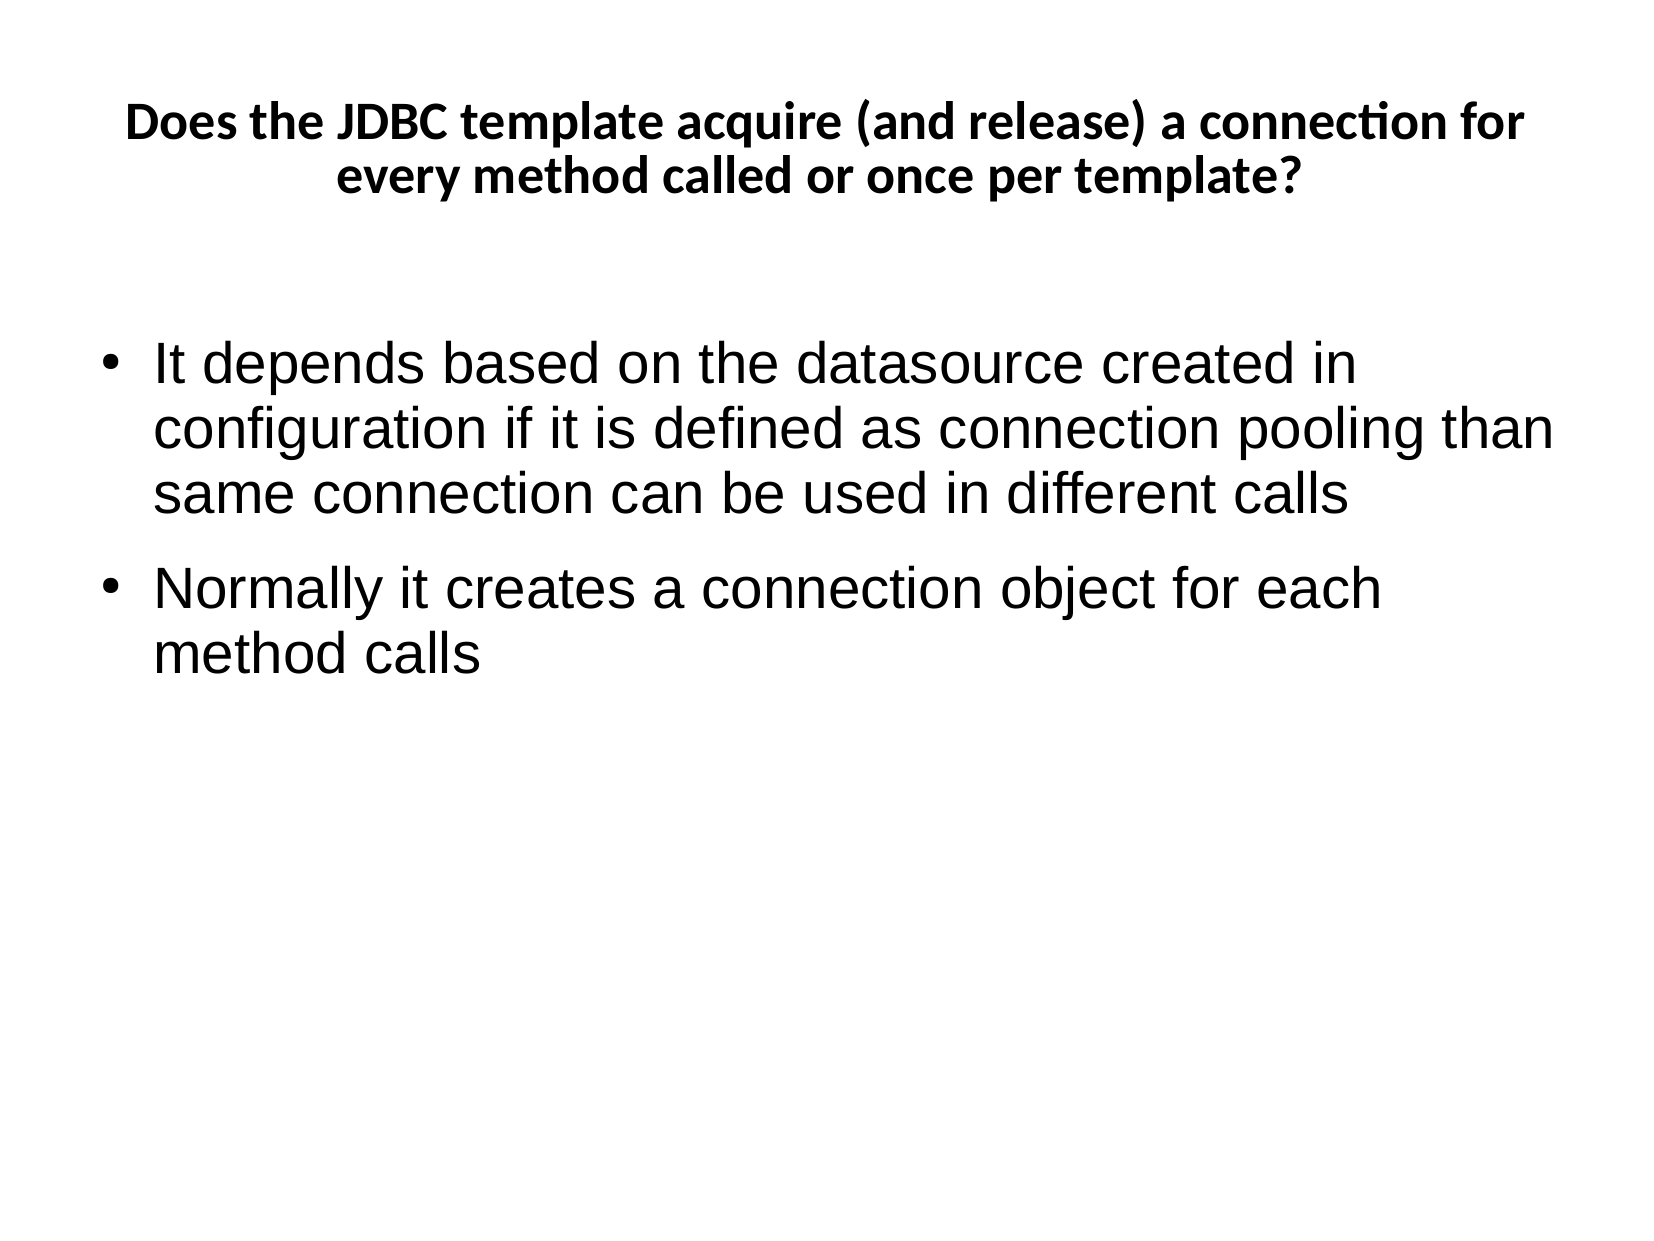

# Does the JDBC template acquire (and release) a connection for every method called or once per template?
It depends based on the datasource created in configuration if it is defined as connection pooling than same connection can be used in different calls
Normally it creates a connection object for each method calls